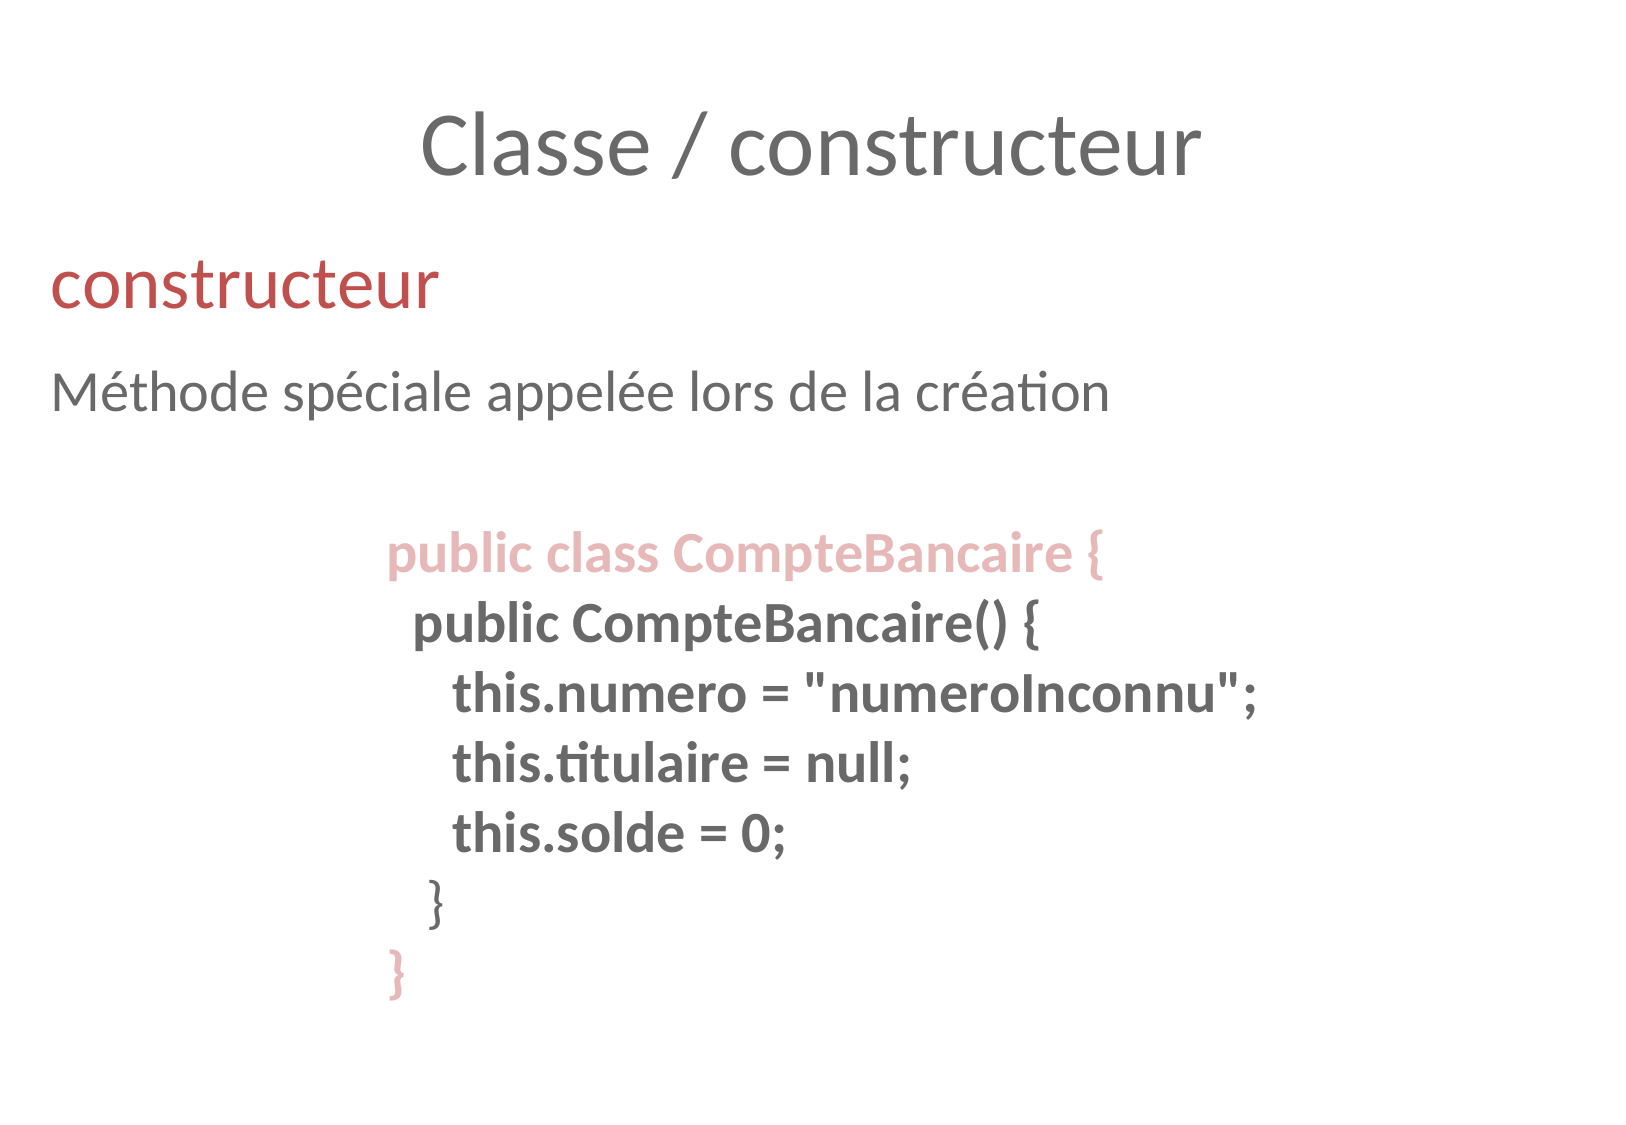

# Classe / constructeur
constructeur
Méthode spéciale appelée lors de la création
public class CompteBancaire {
 public CompteBancaire() {
 this.numero = "numeroInconnu";
 this.titulaire = null;
 this.solde = 0;
 }
}